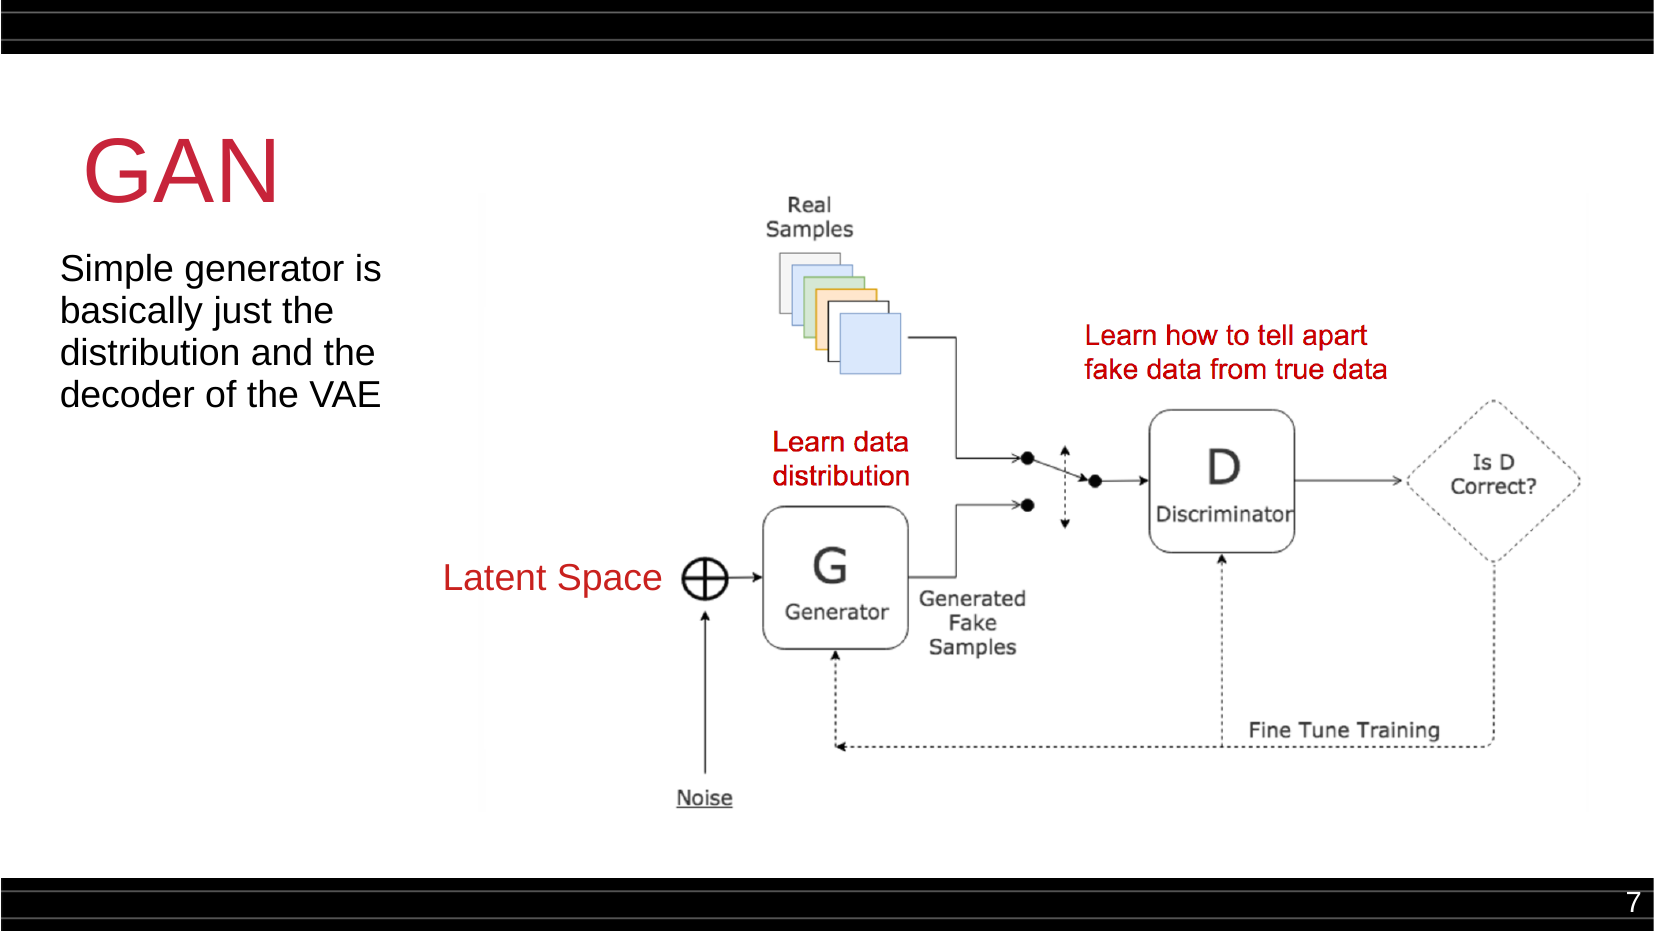

# GAN
Simple generator is basically just the distribution and the decoder of the VAE
Latent Space